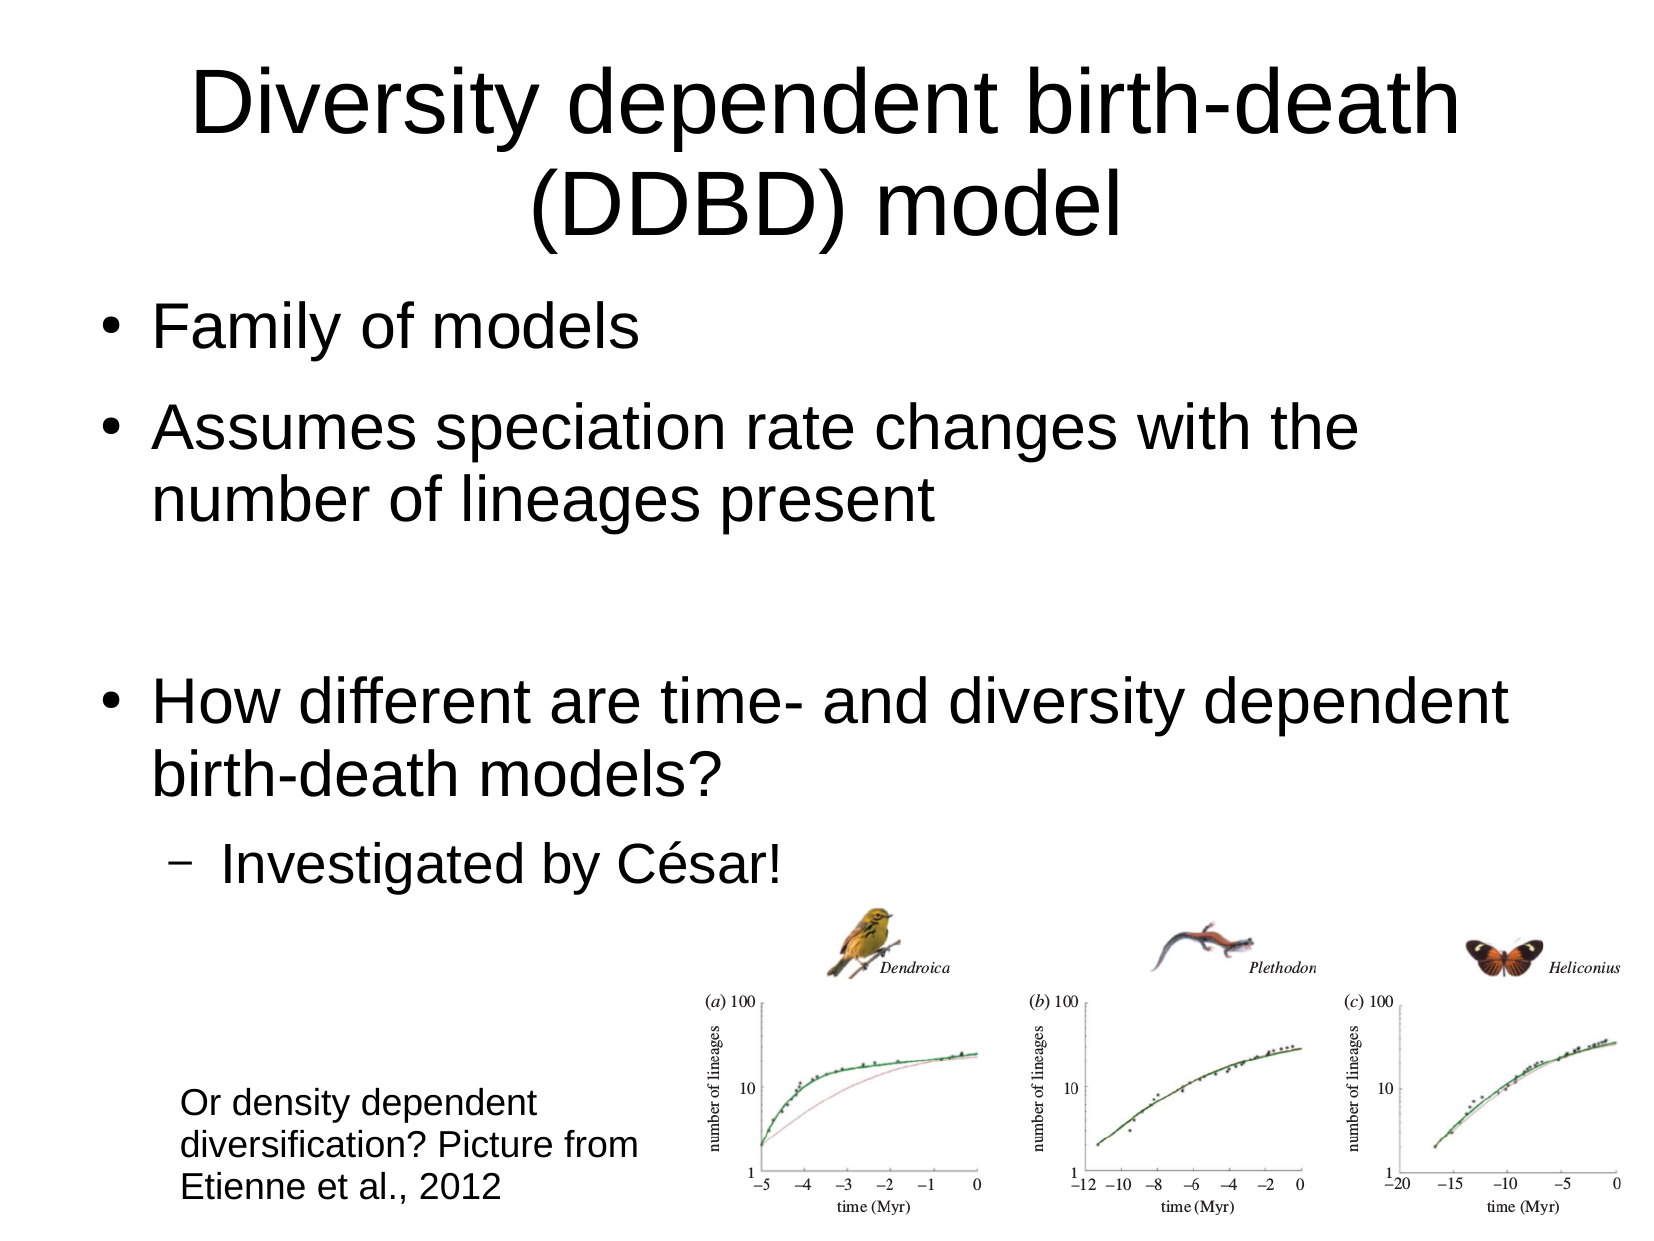

# Diversity dependent birth-death (DDBD) model
Family of models
Assumes speciation rate changes with the number of lineages present
How different are time- and diversity dependent birth-death models?
Investigated by César!
Or density dependent diversification? Picture from Etienne et al., 2012